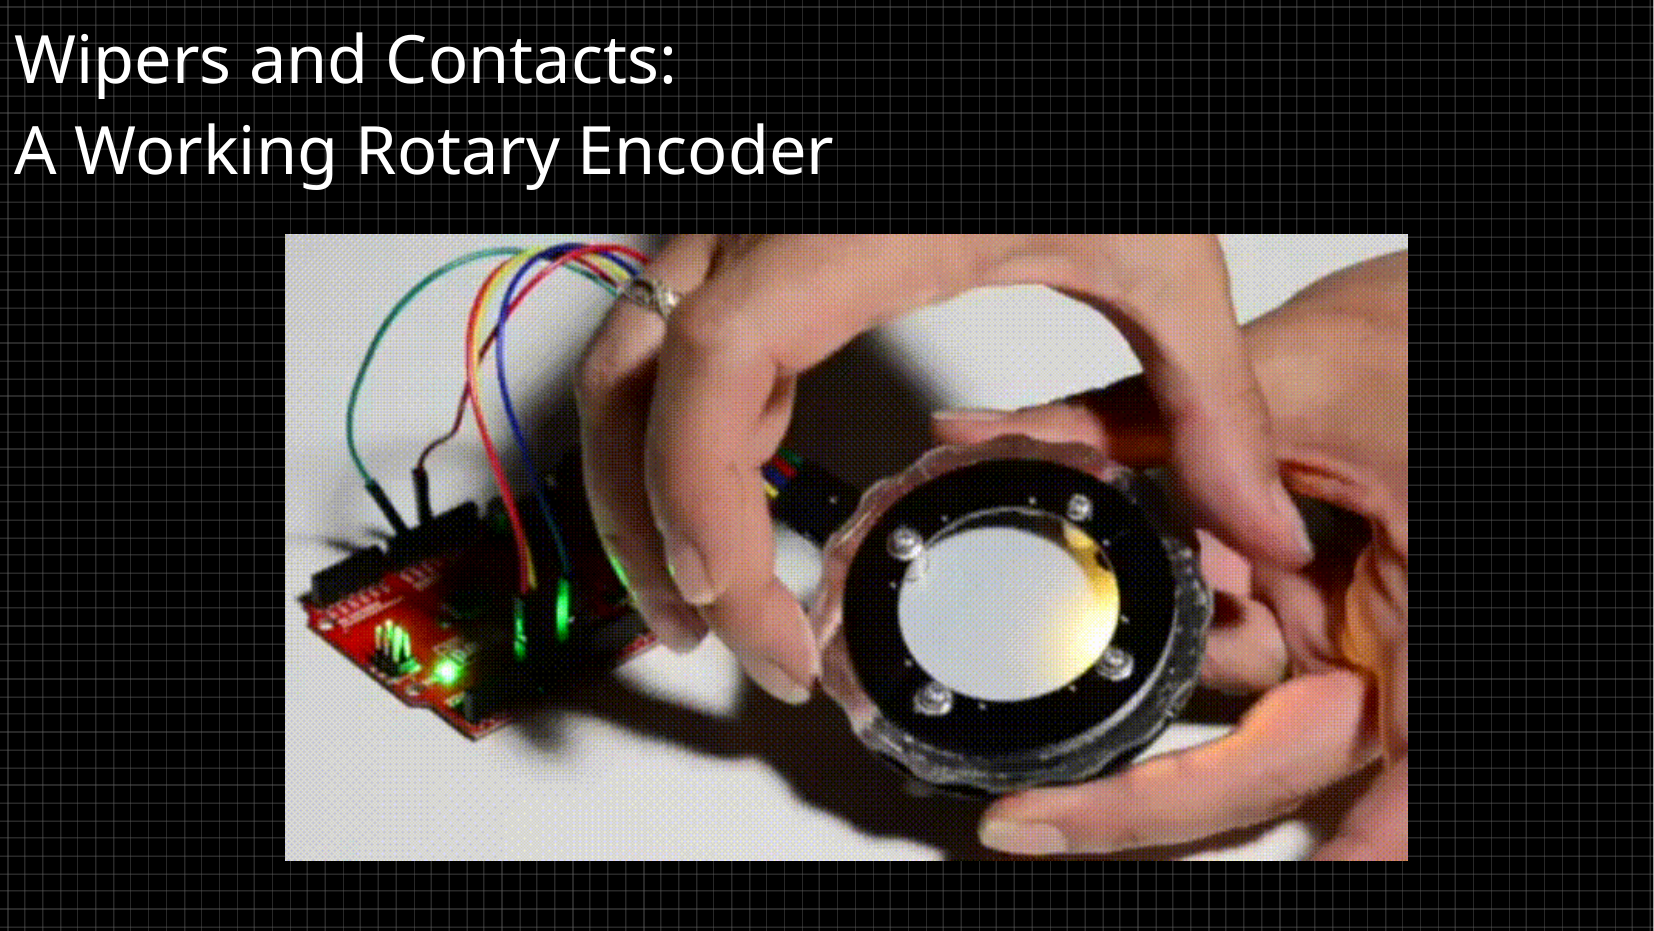

Wipers and Contacts:
A Working Rotary Encoder